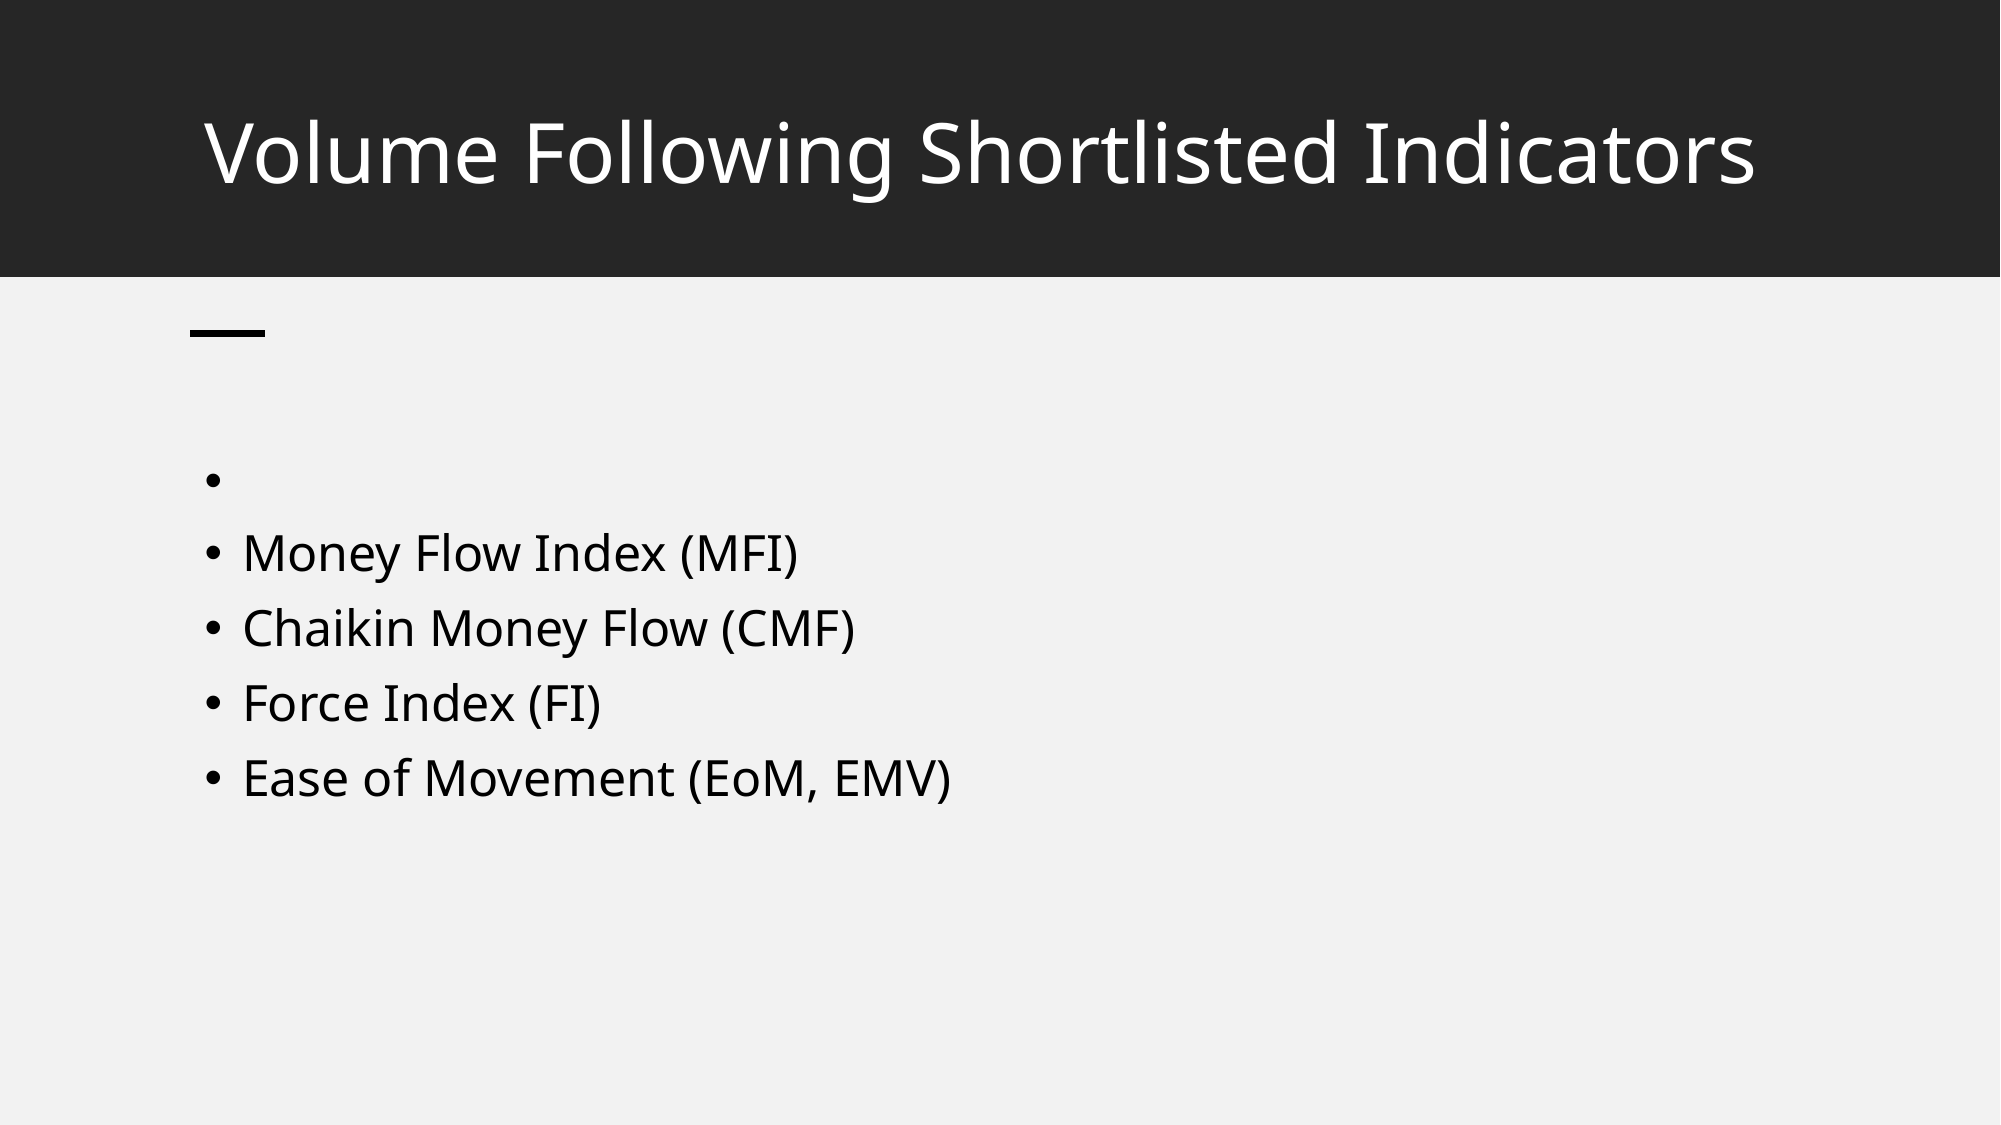

# Volume Following Shortlisted Indicators
Money Flow Index (MFI)
Chaikin Money Flow (CMF)
Force Index (FI)
Ease of Movement (EoM, EMV)